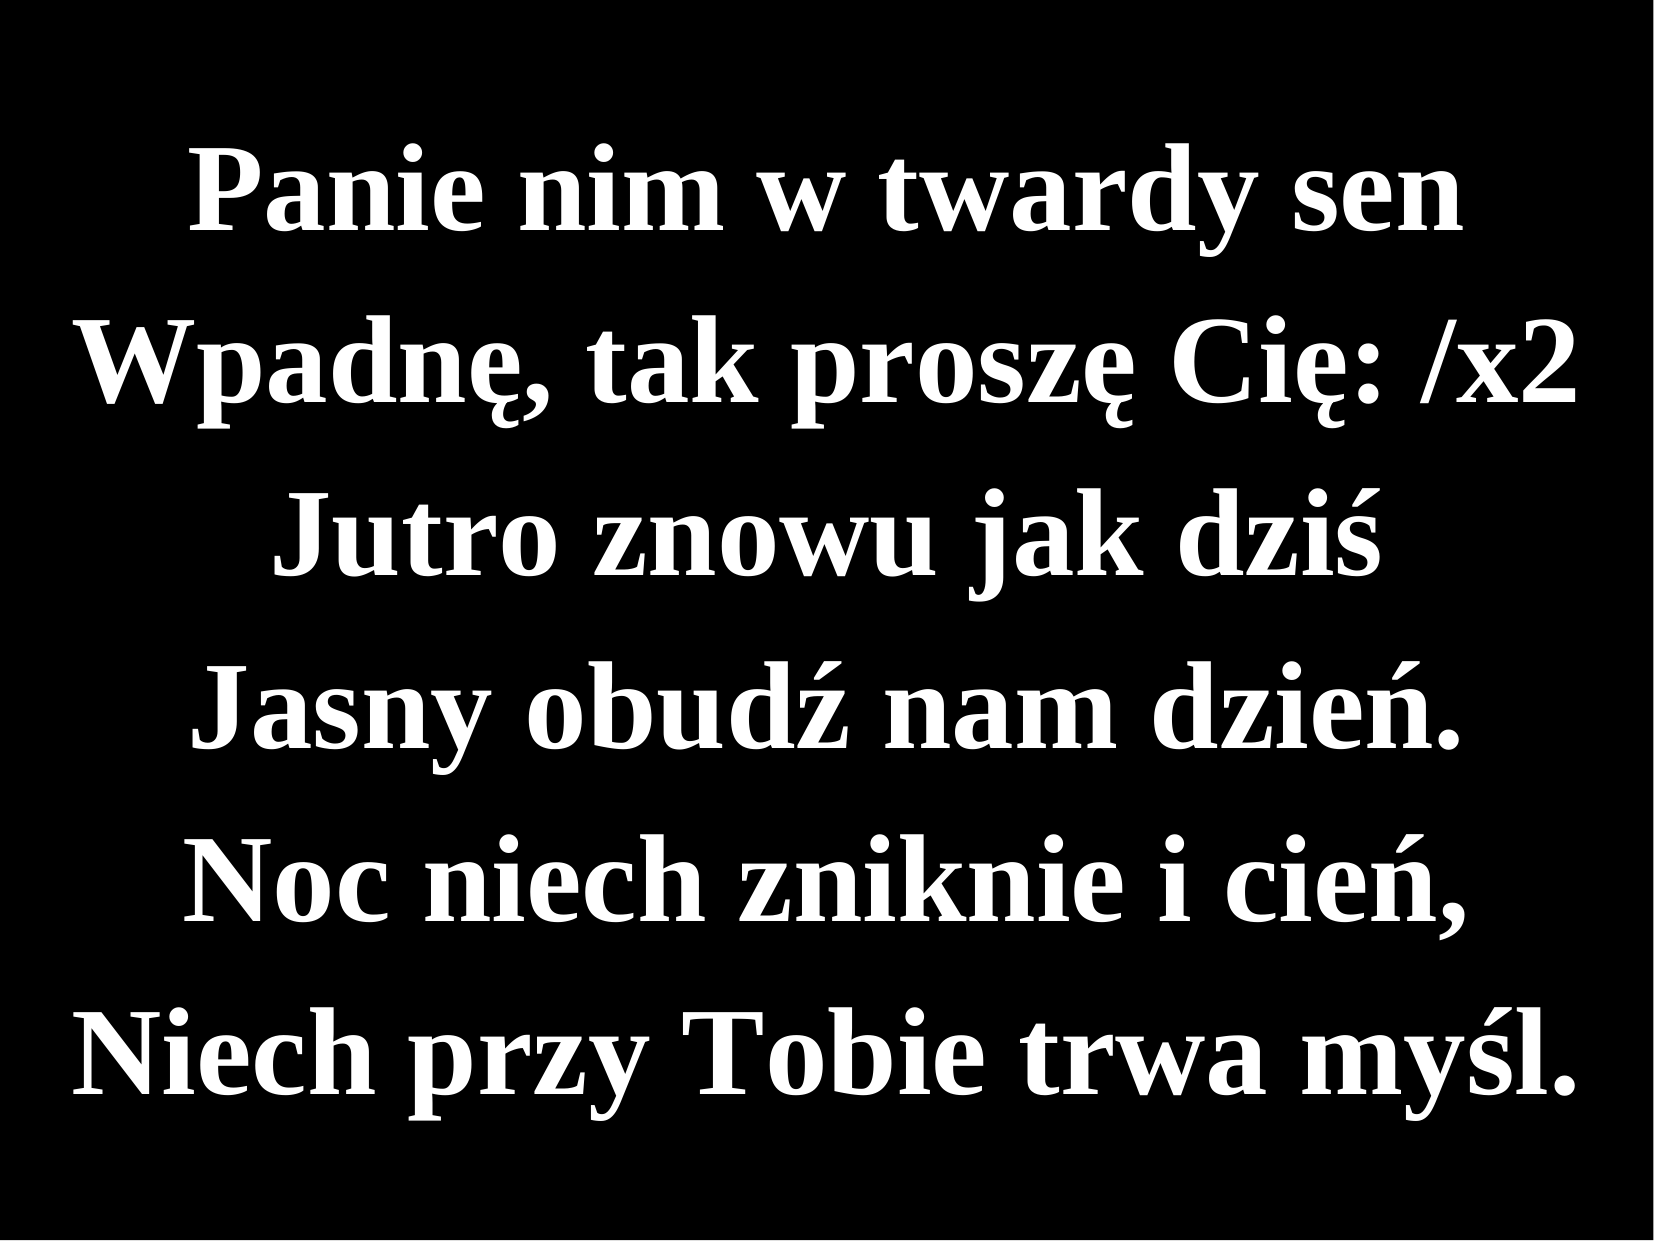

# Panie nim w twardy sen ppp Wpadnę, tak proszę Cię: /x2 ppp Jutro znowu jak dziś ppp Jasny obudź nam dzień. ppp Noc niech zniknie i cień, ppp Niech przy Tobie trwa myśl.